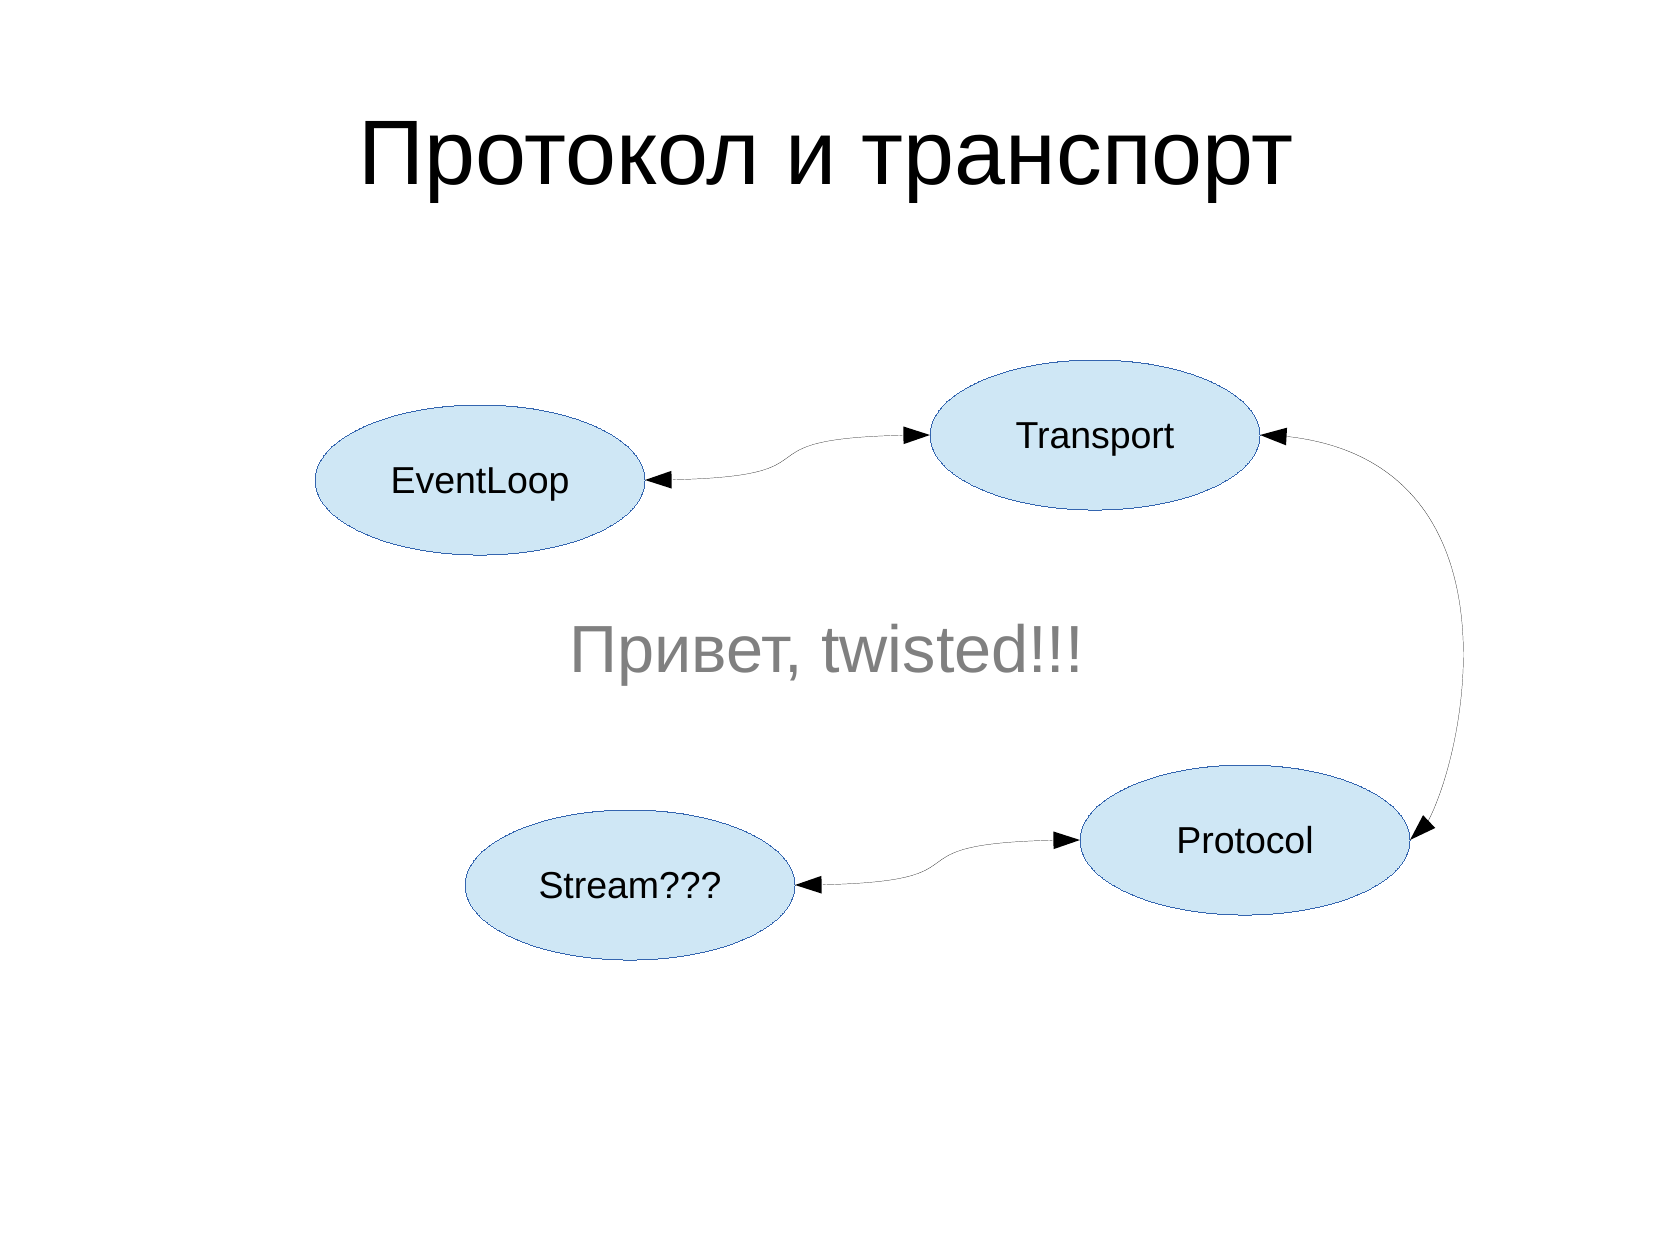

# Протокол и транспорт
Привет, twisted!!!
Transport
EventLoop
Protocol
Stream???